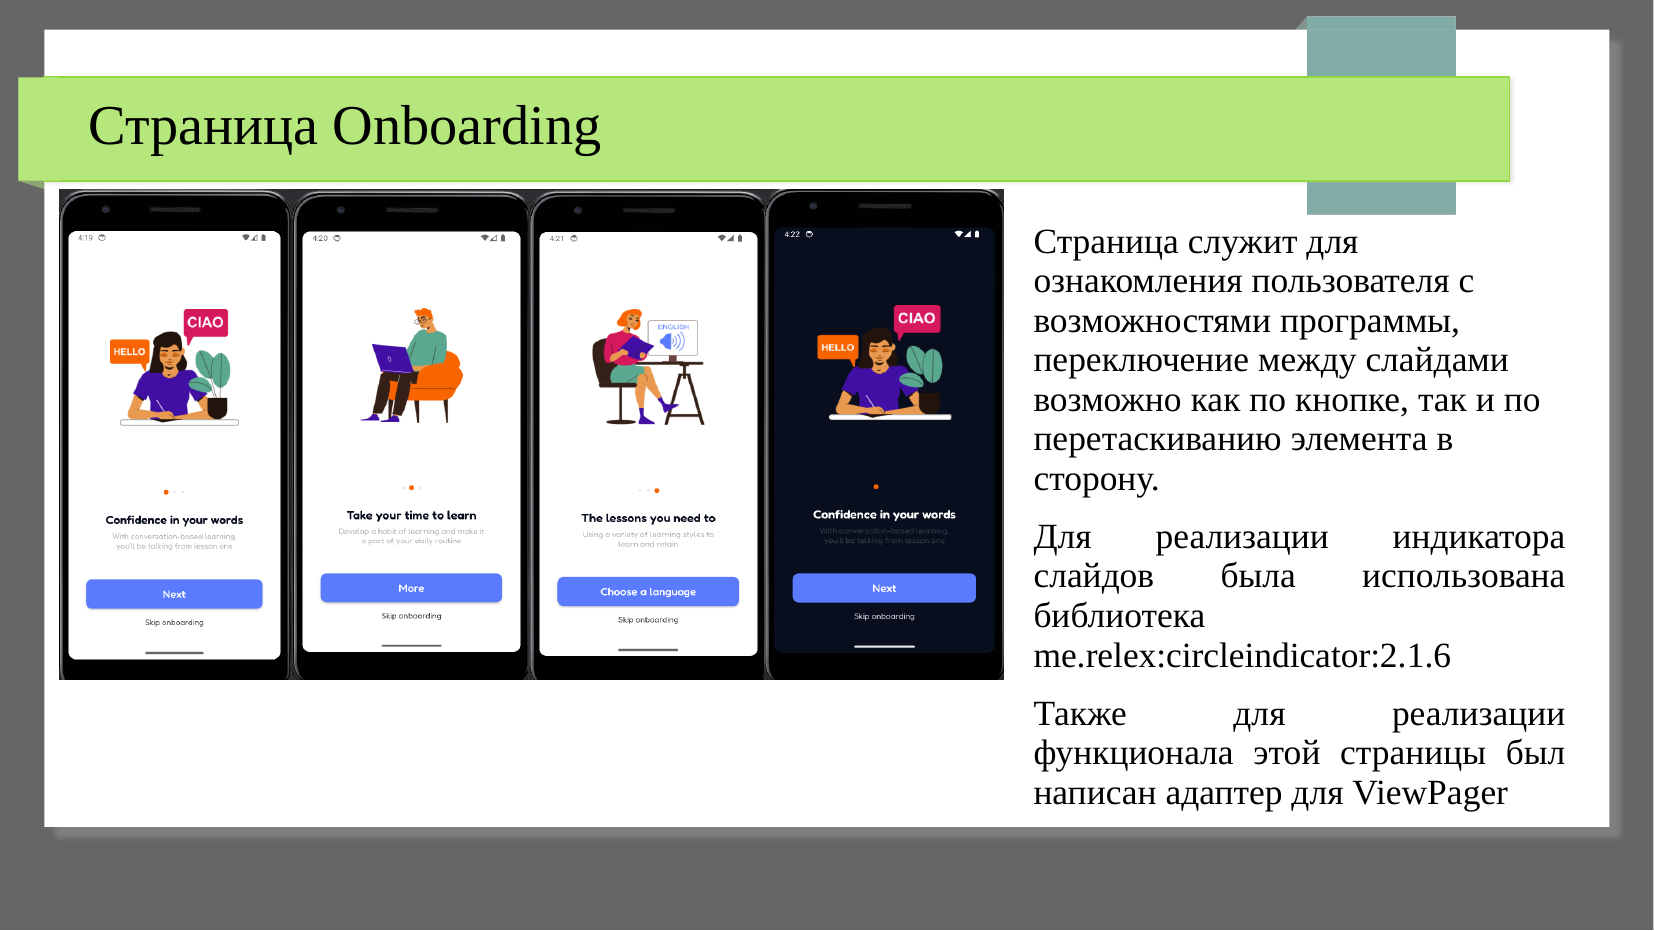

# Страница Onboarding
Страница служит для ознакомления пользователя с возможностями программы, переключение между слайдами возможно как по кнопке, так и по перетаскиванию элемента в сторону.
Для реализации индикатора слайдов была использована библиотека me.relex:circleindicator:2.1.6
Также для реализации функционала этой страницы был написан адаптер для ViewPager